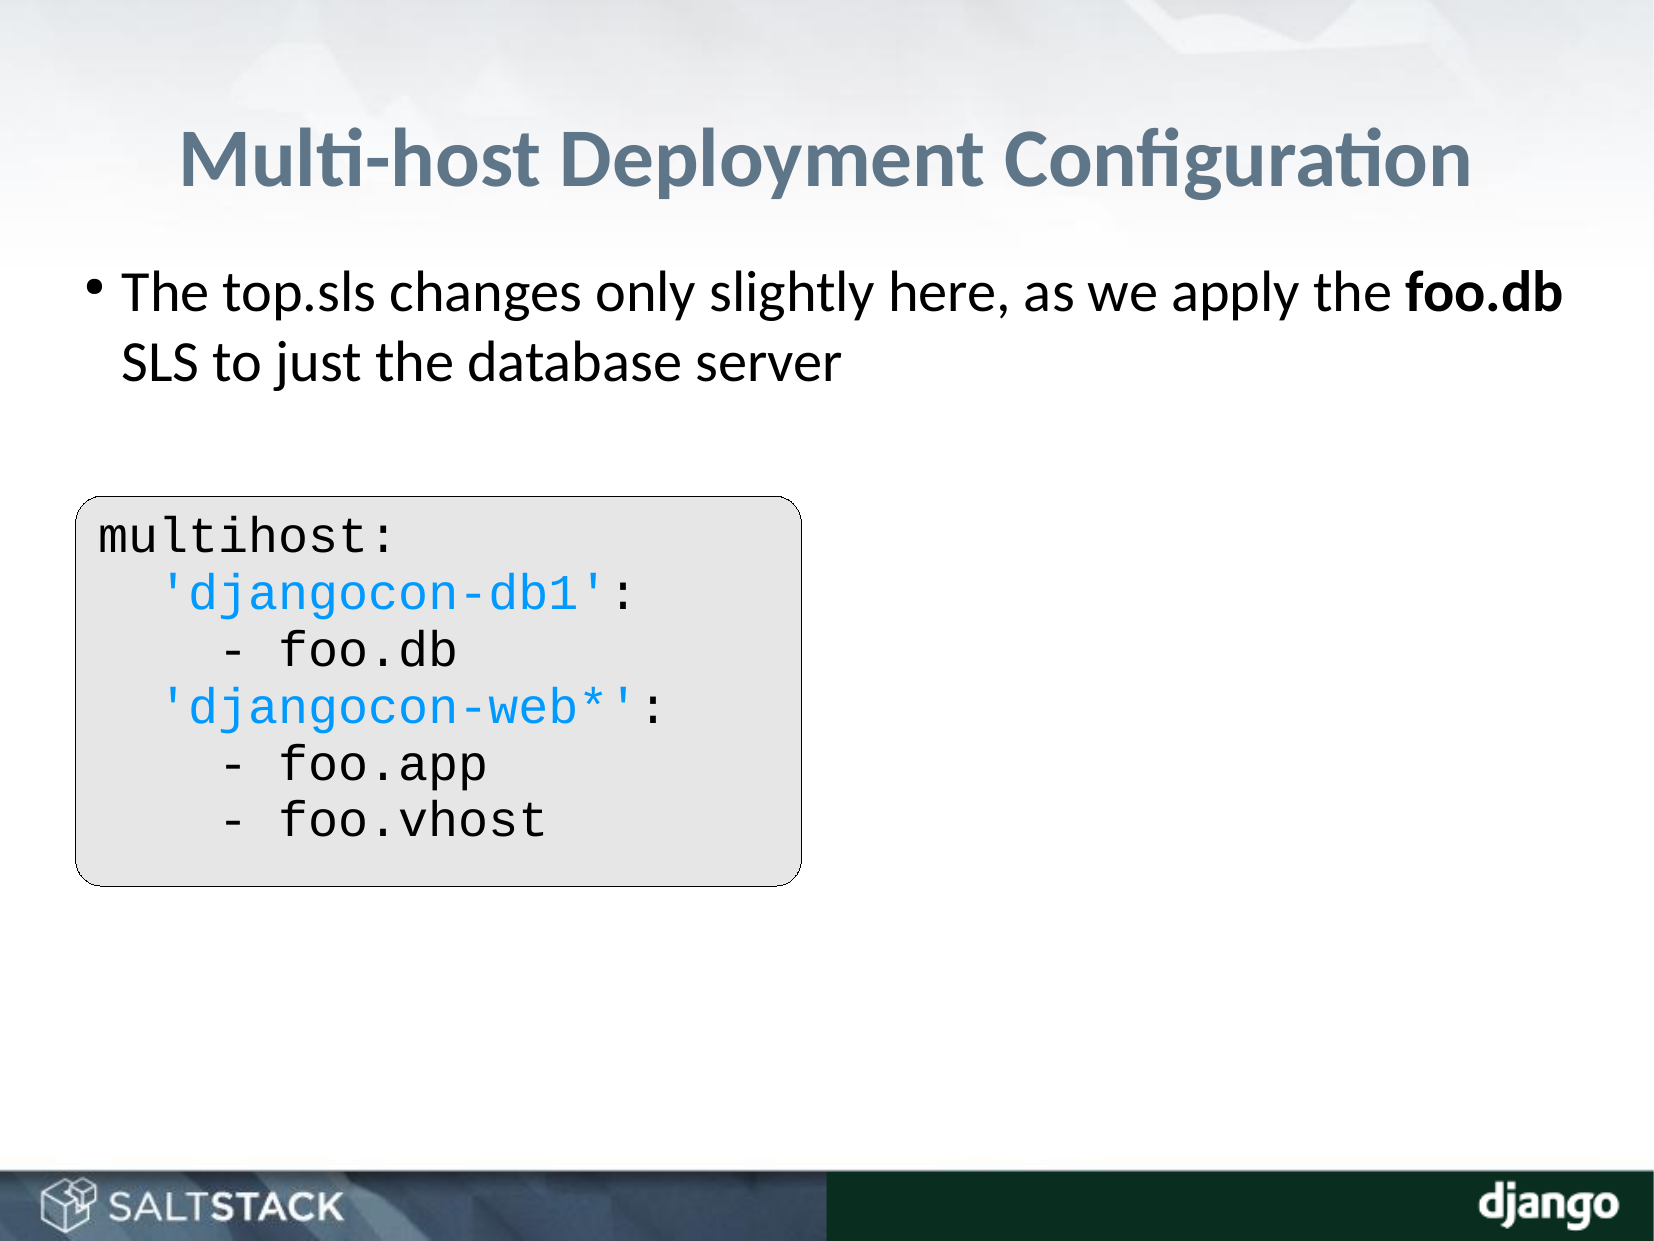

Multi-host Deployment Configuration
The top.sls changes only slightly here, as we apply the foo.db SLS to just the database server
multihost:
 'djangocon-db1':
 - foo.db
 'djangocon-web*':
 - foo.app
 - foo.vhost